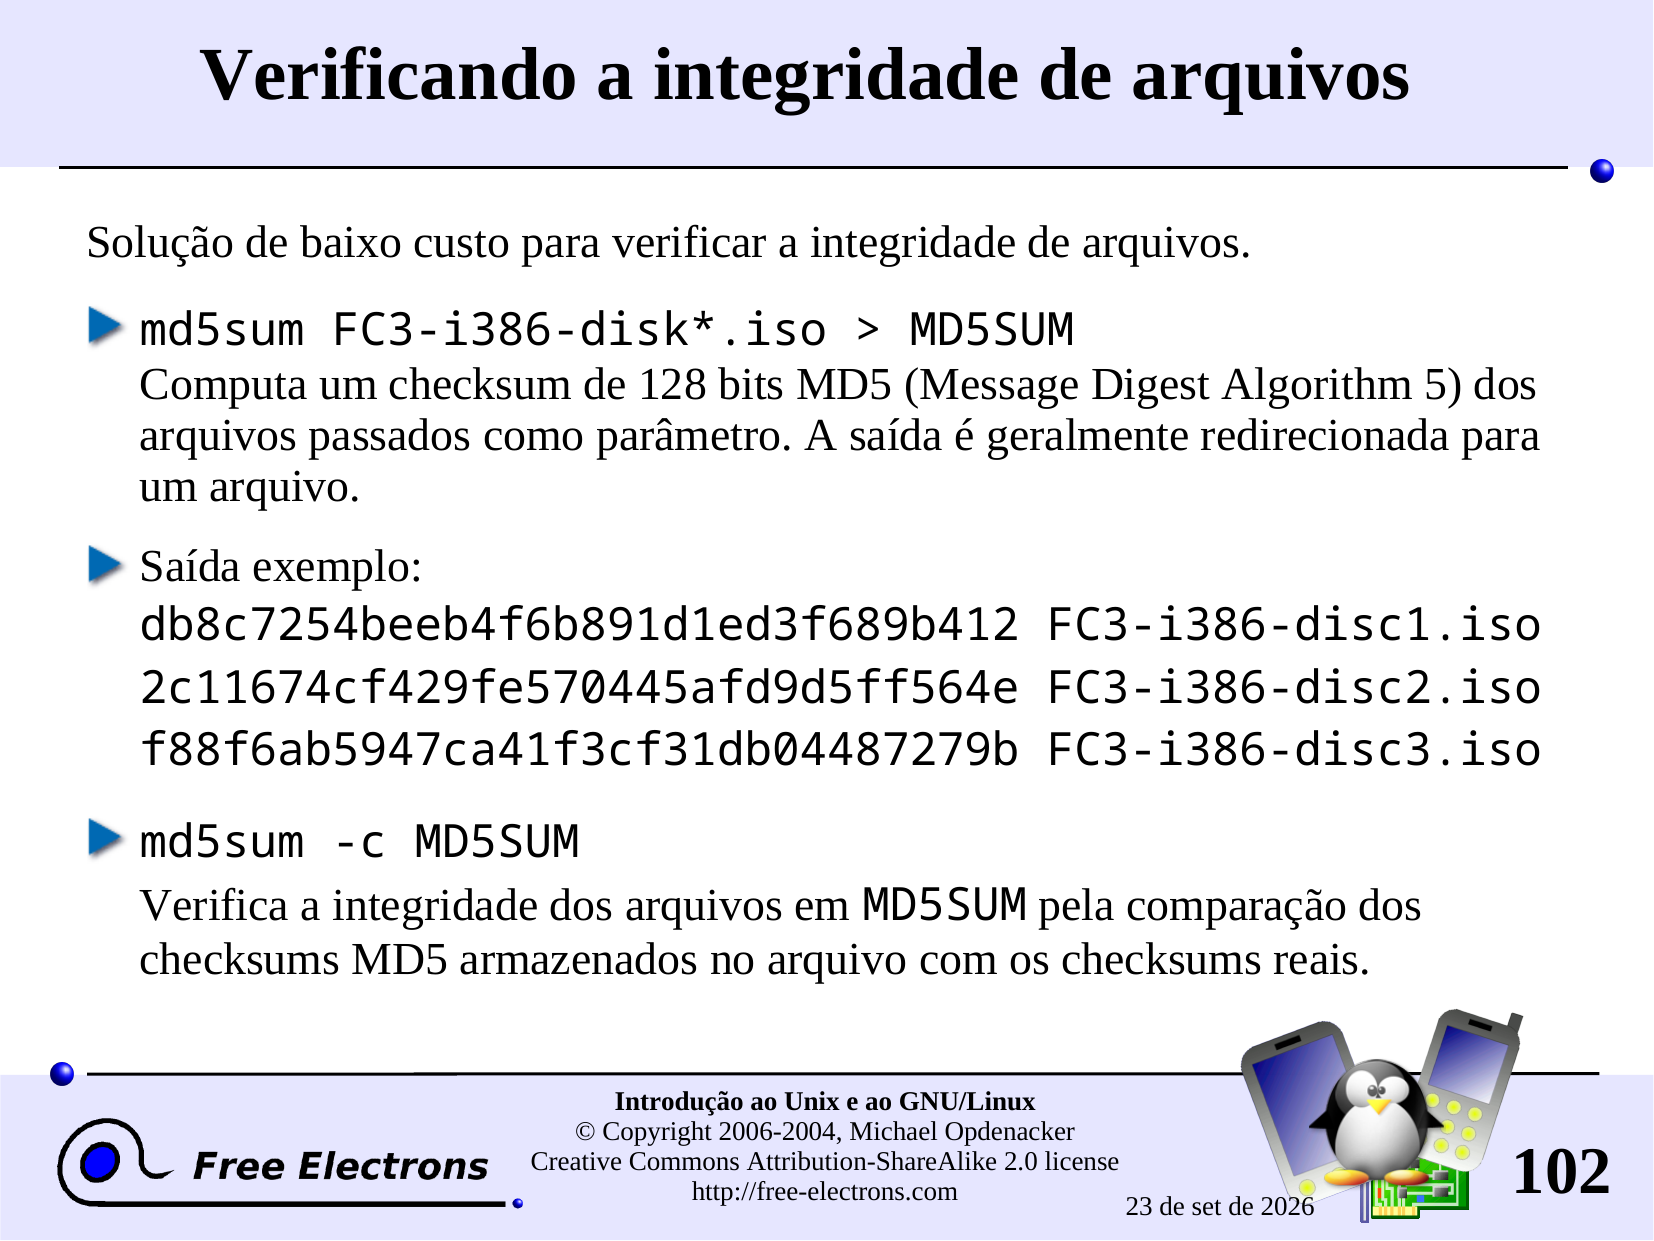

# Verificando a integridade de arquivos
Solução de baixo custo para verificar a integridade de arquivos.
md5sum FC3-i386-disk*.iso > MD5SUM
Computa um checksum de 128 bits MD5 (Message Digest Algorithm 5) dos arquivos passados como parâmetro. A saída é geralmente redirecionada para um arquivo.
Saída exemplo:
db8c7254beeb4f6b891d1ed3f689b412 FC3-i386-disc1.iso
2c11674cf429fe570445afd9d5ff564e FC3-i386-disc2.iso
f88f6ab5947ca41f3cf31db04487279b FC3-i386-disc3.iso
md5sum -c MD5SUM
Verifica a integridade dos arquivos em MD5SUM pela comparação dos checksums MD5 armazenados no arquivo com os checksums reais.